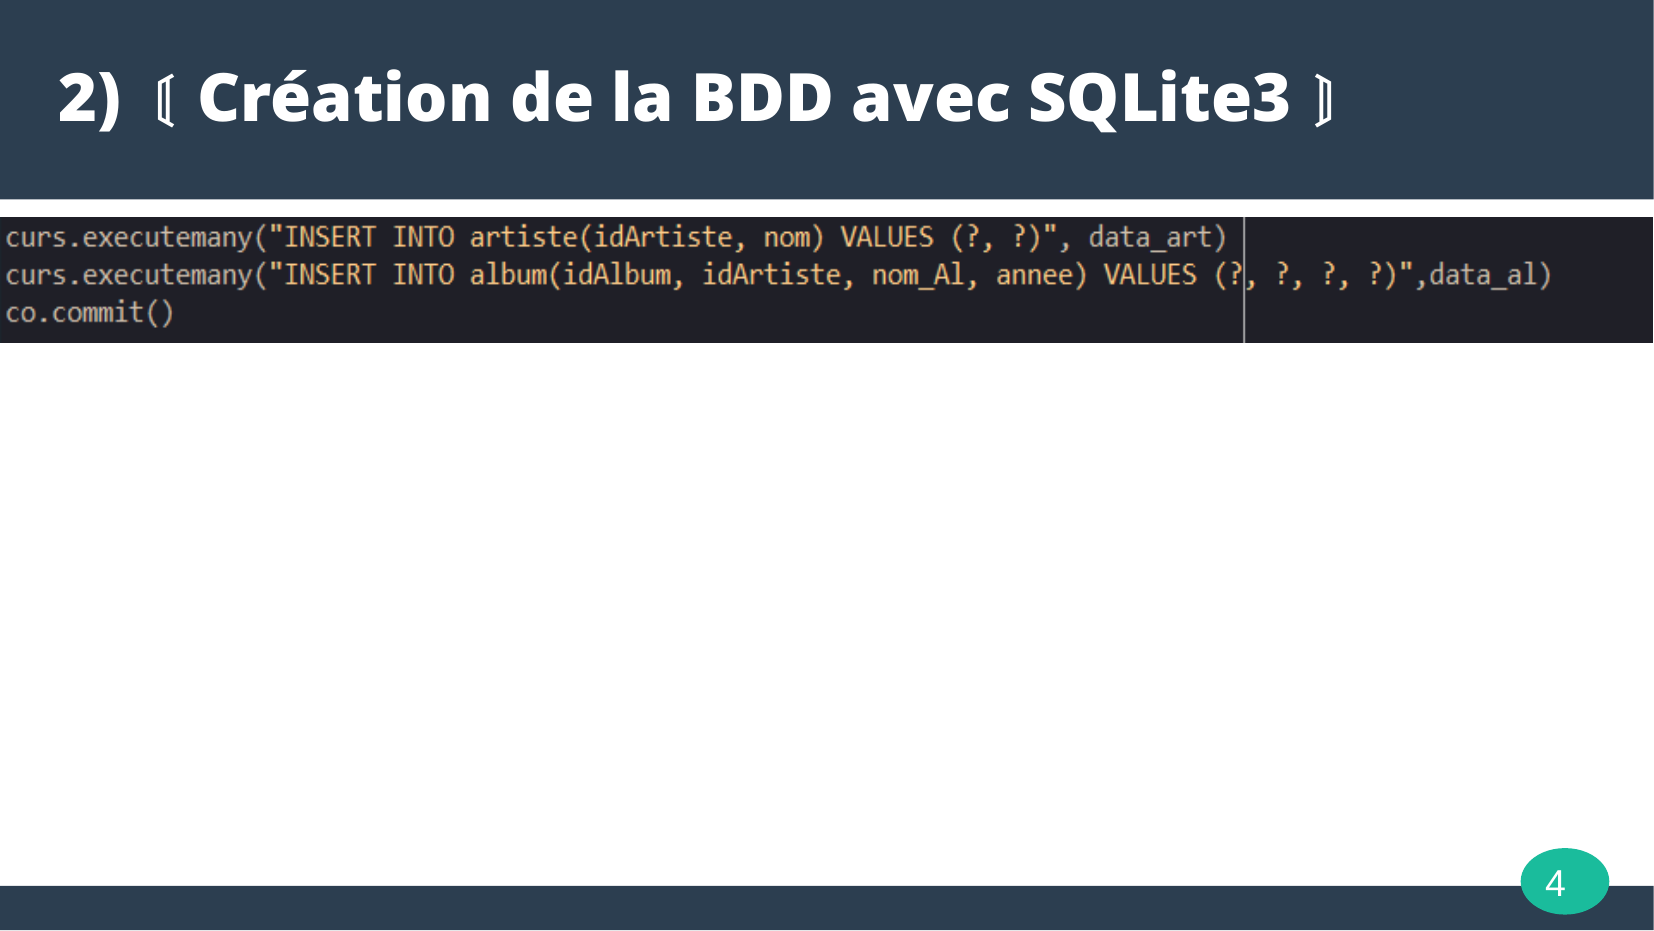

# 2)〘Création de la BDD avec SQLite3〙
4